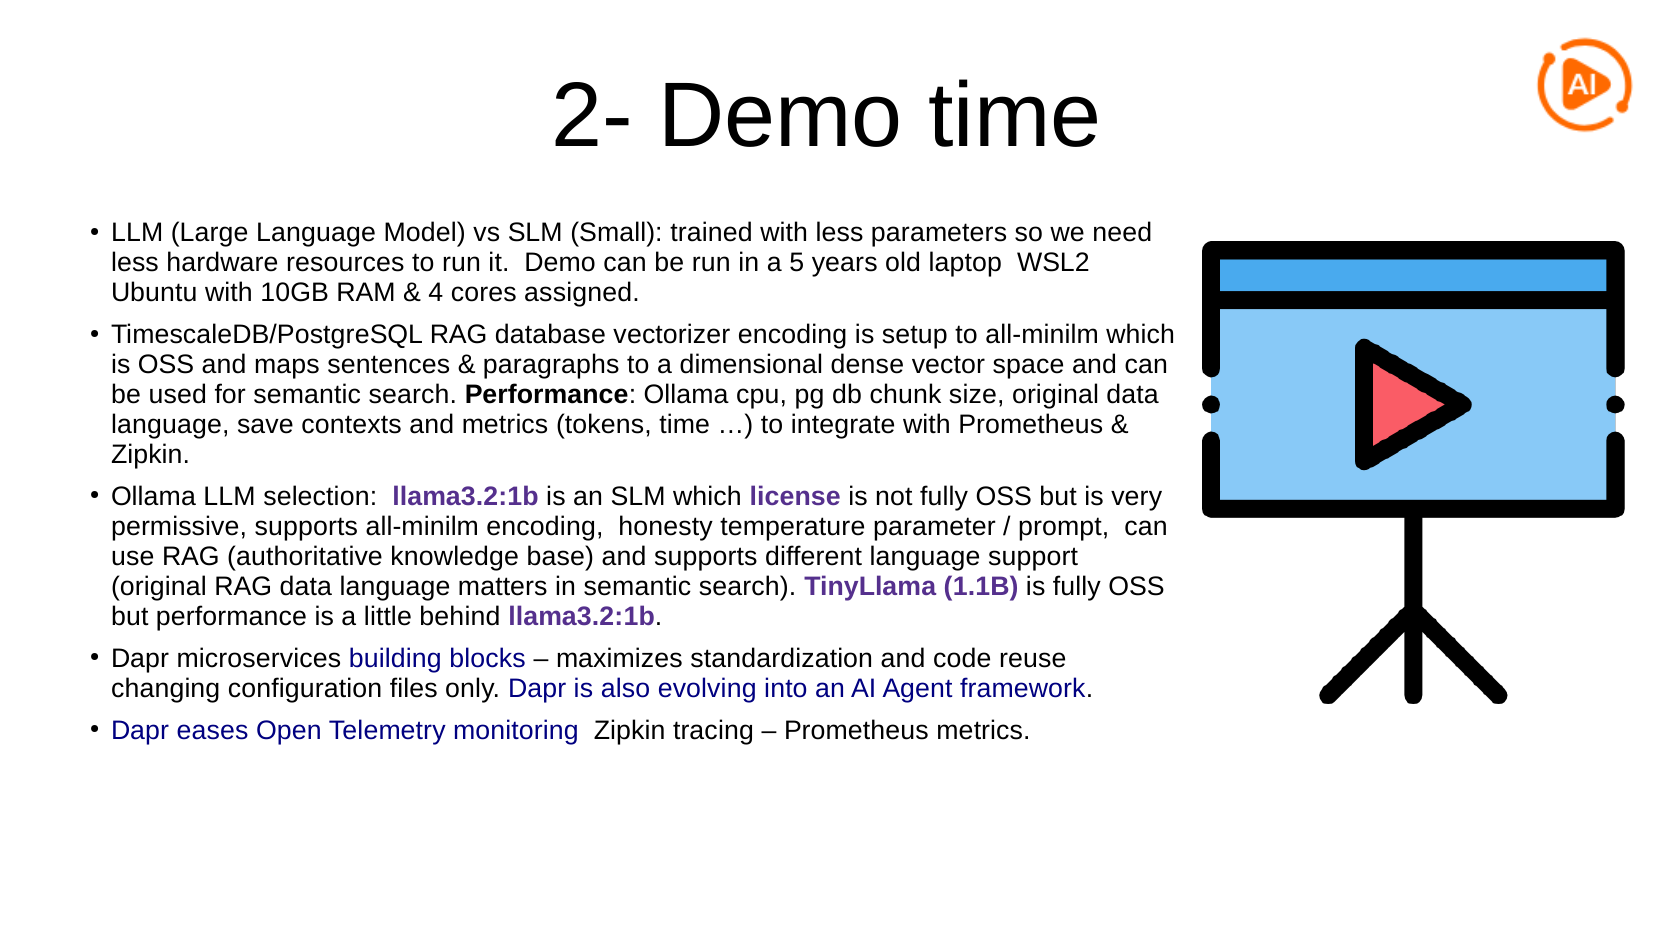

# 2- Demo time
LLM (Large Language Model) vs SLM (Small): trained with less parameters so we need less hardware resources to run it. Demo can be run in a 5 years old laptop WSL2 Ubuntu with 10GB RAM & 4 cores assigned.
TimescaleDB/PostgreSQL RAG database vectorizer encoding is setup to all-minilm which is OSS and maps sentences & paragraphs to a dimensional dense vector space and can be used for semantic search. Performance: Ollama cpu, pg db chunk size, original data language, save contexts and metrics (tokens, time …) to integrate with Prometheus & Zipkin.
Ollama LLM selection: llama3.2:1b is an SLM which license is not fully OSS but is very permissive, supports all-minilm encoding, honesty temperature parameter / prompt, can use RAG (authoritative knowledge base) and supports different language support (original RAG data language matters in semantic search). TinyLlama (1.1B) is fully OSS but performance is a little behind llama3.2:1b.
Dapr microservices building blocks – maximizes standardization and code reuse changing configuration files only. Dapr is also evolving into an AI Agent framework.
Dapr eases Open Telemetry monitoring Zipkin tracing – Prometheus metrics.